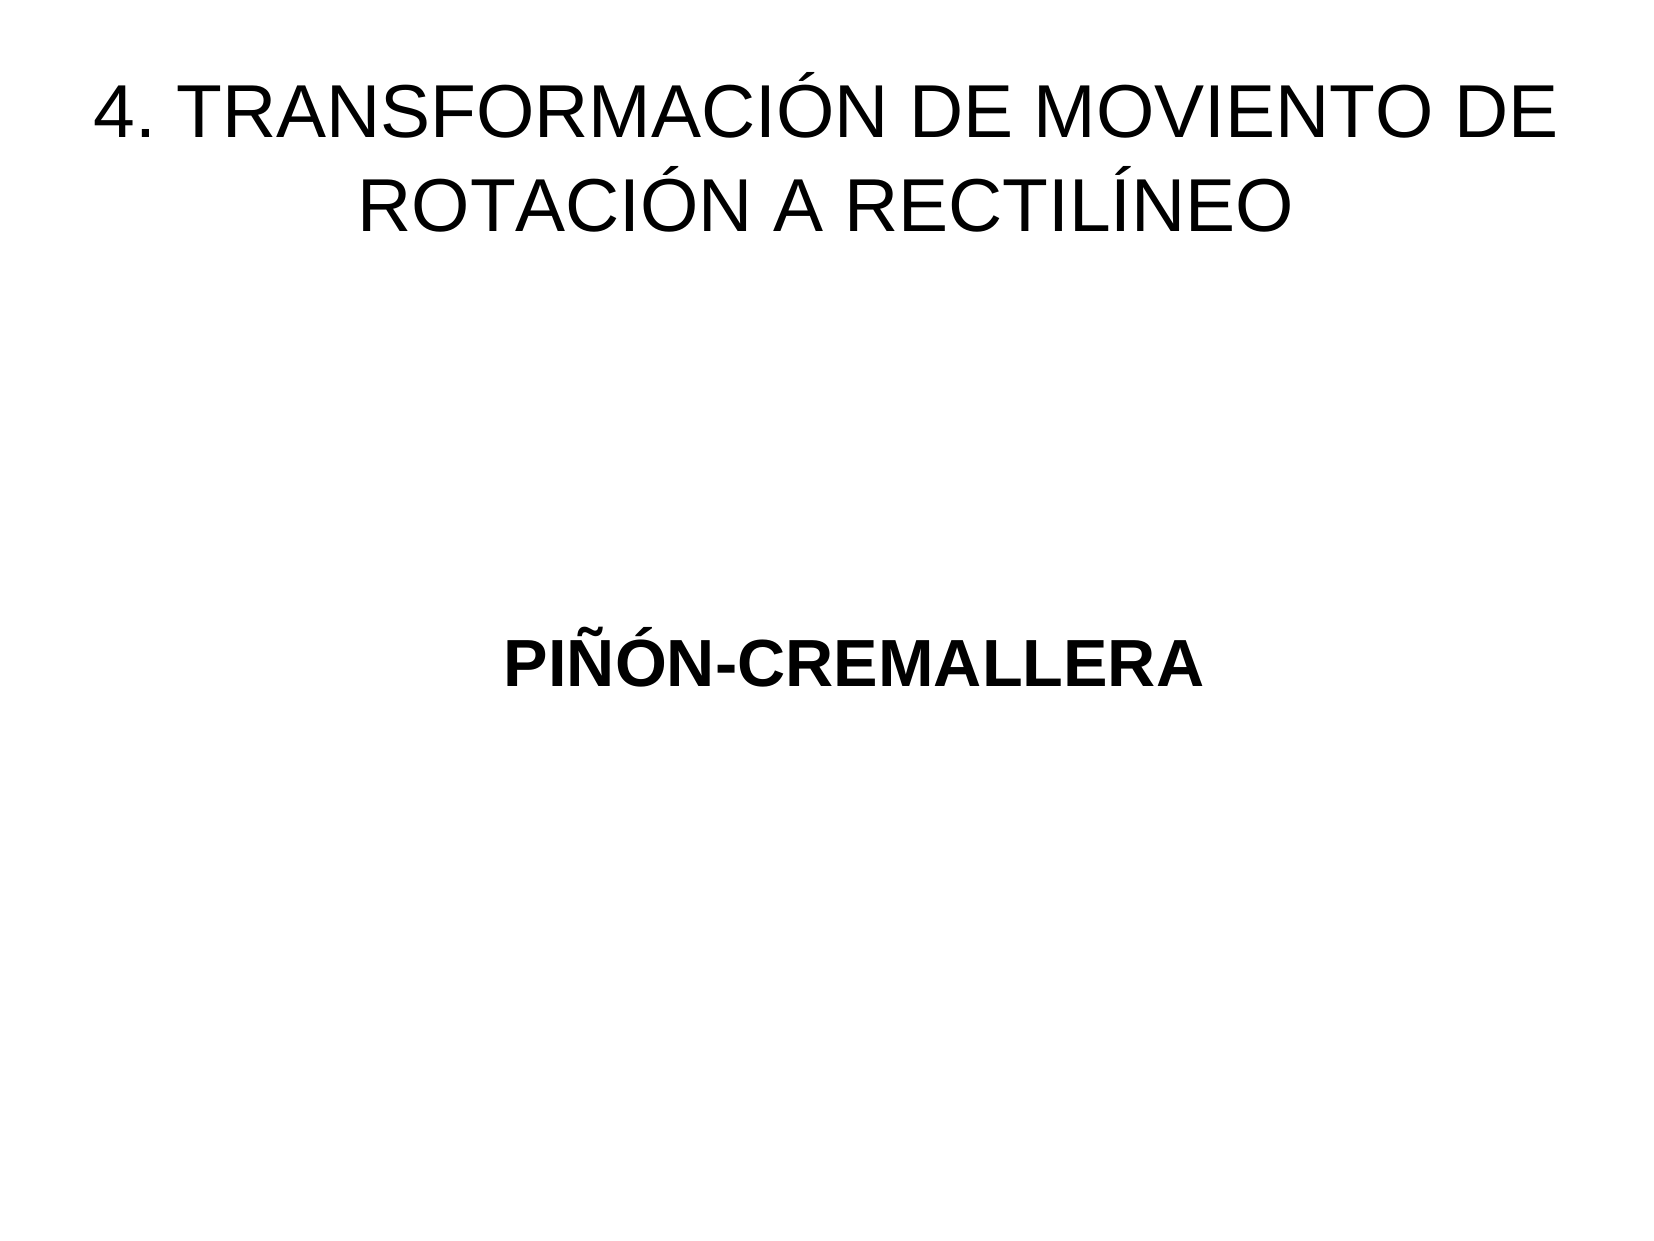

# 4. TRANSFORMACIÓN DE MOVIENTO DE ROTACIÓN A RECTILÍNEO
PIÑÓN-CREMALLERA